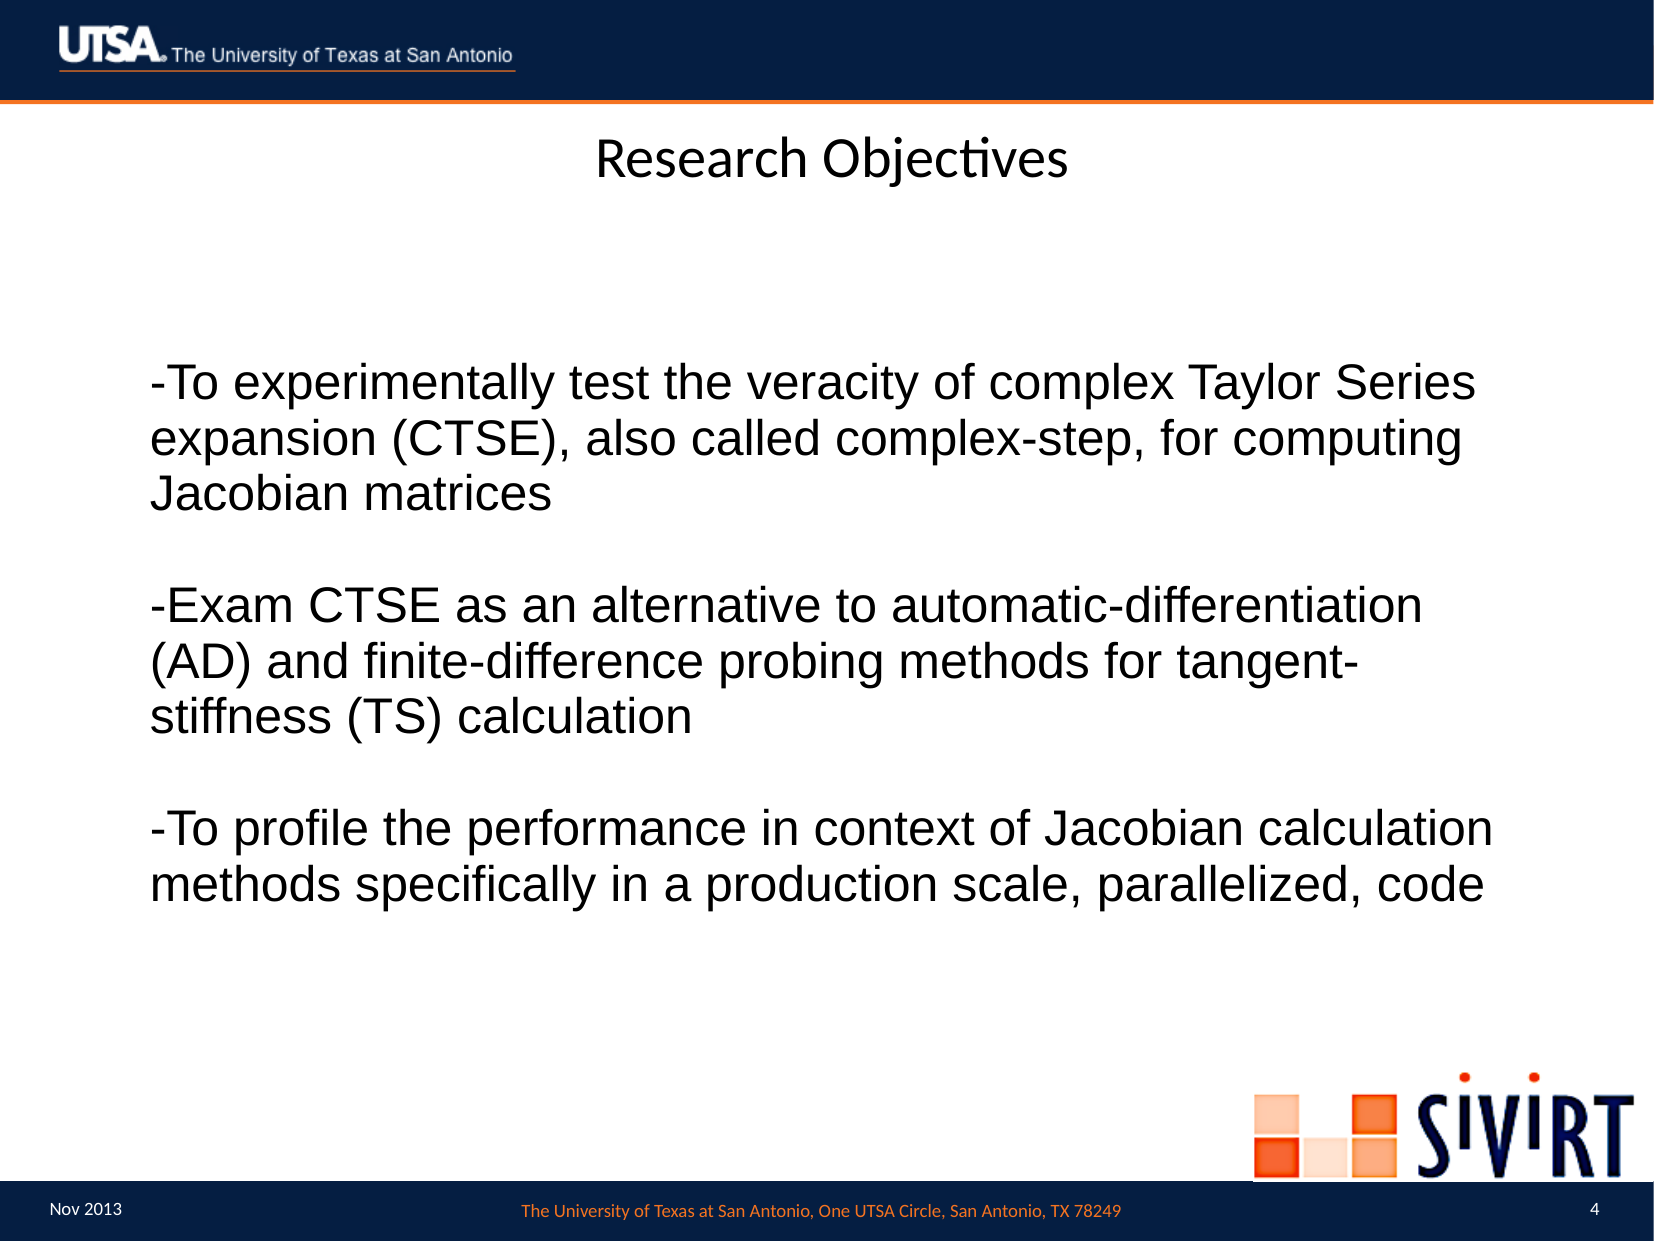

# Research Objectives
-To experimentally test the veracity of complex Taylor Series expansion (CTSE), also called complex-step, for computing Jacobian matrices
-Exam CTSE as an alternative to automatic-differentiation (AD) and finite-difference probing methods for tangent-stiffness (TS) calculation
-To profile the performance in context of Jacobian calculation methods specifically in a production scale, parallelized, code